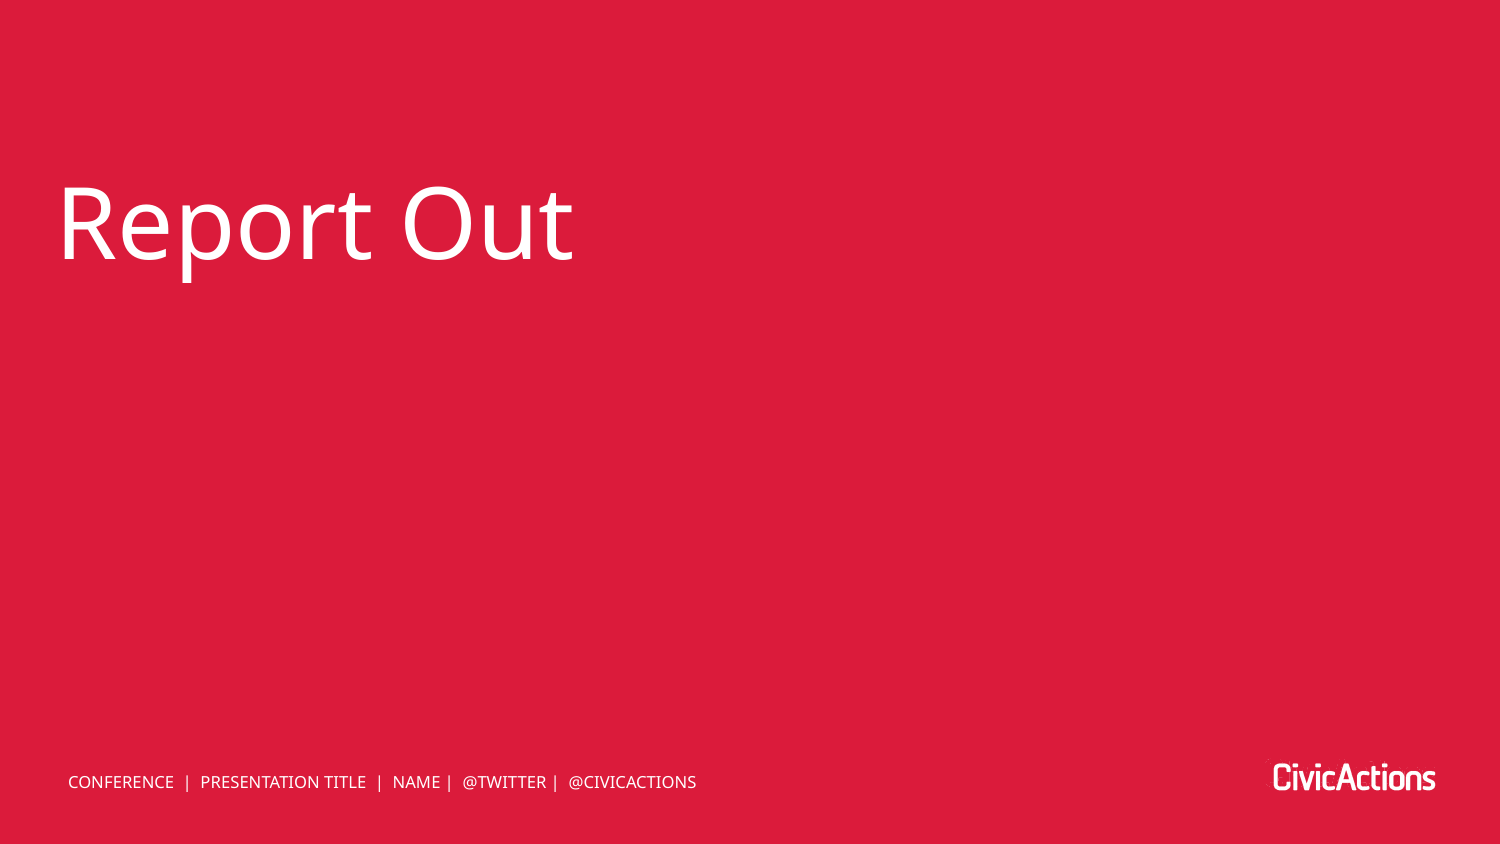

# Report Out
CONFERENCE | PRESENTATION TITLE | NAME | @TWITTER | @CIVICACTIONS